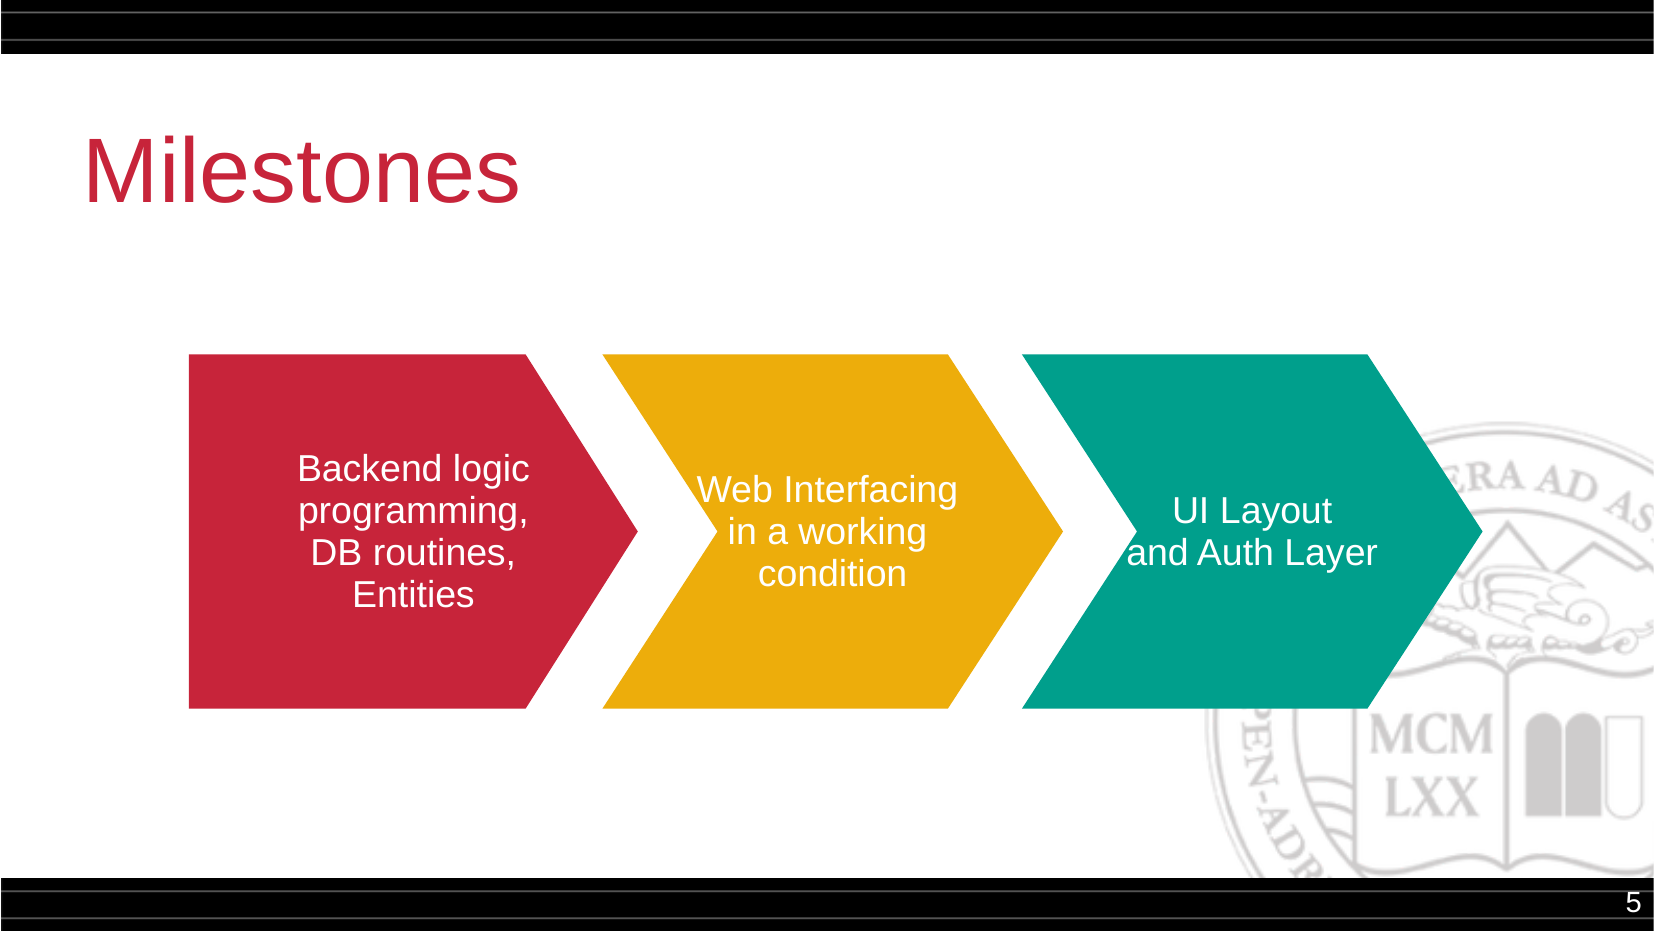

# Milestones
Backend logic
programming,
DB routines,
Entities
Web Interfacing
in a working
condition
UI Layout
and Auth Layer